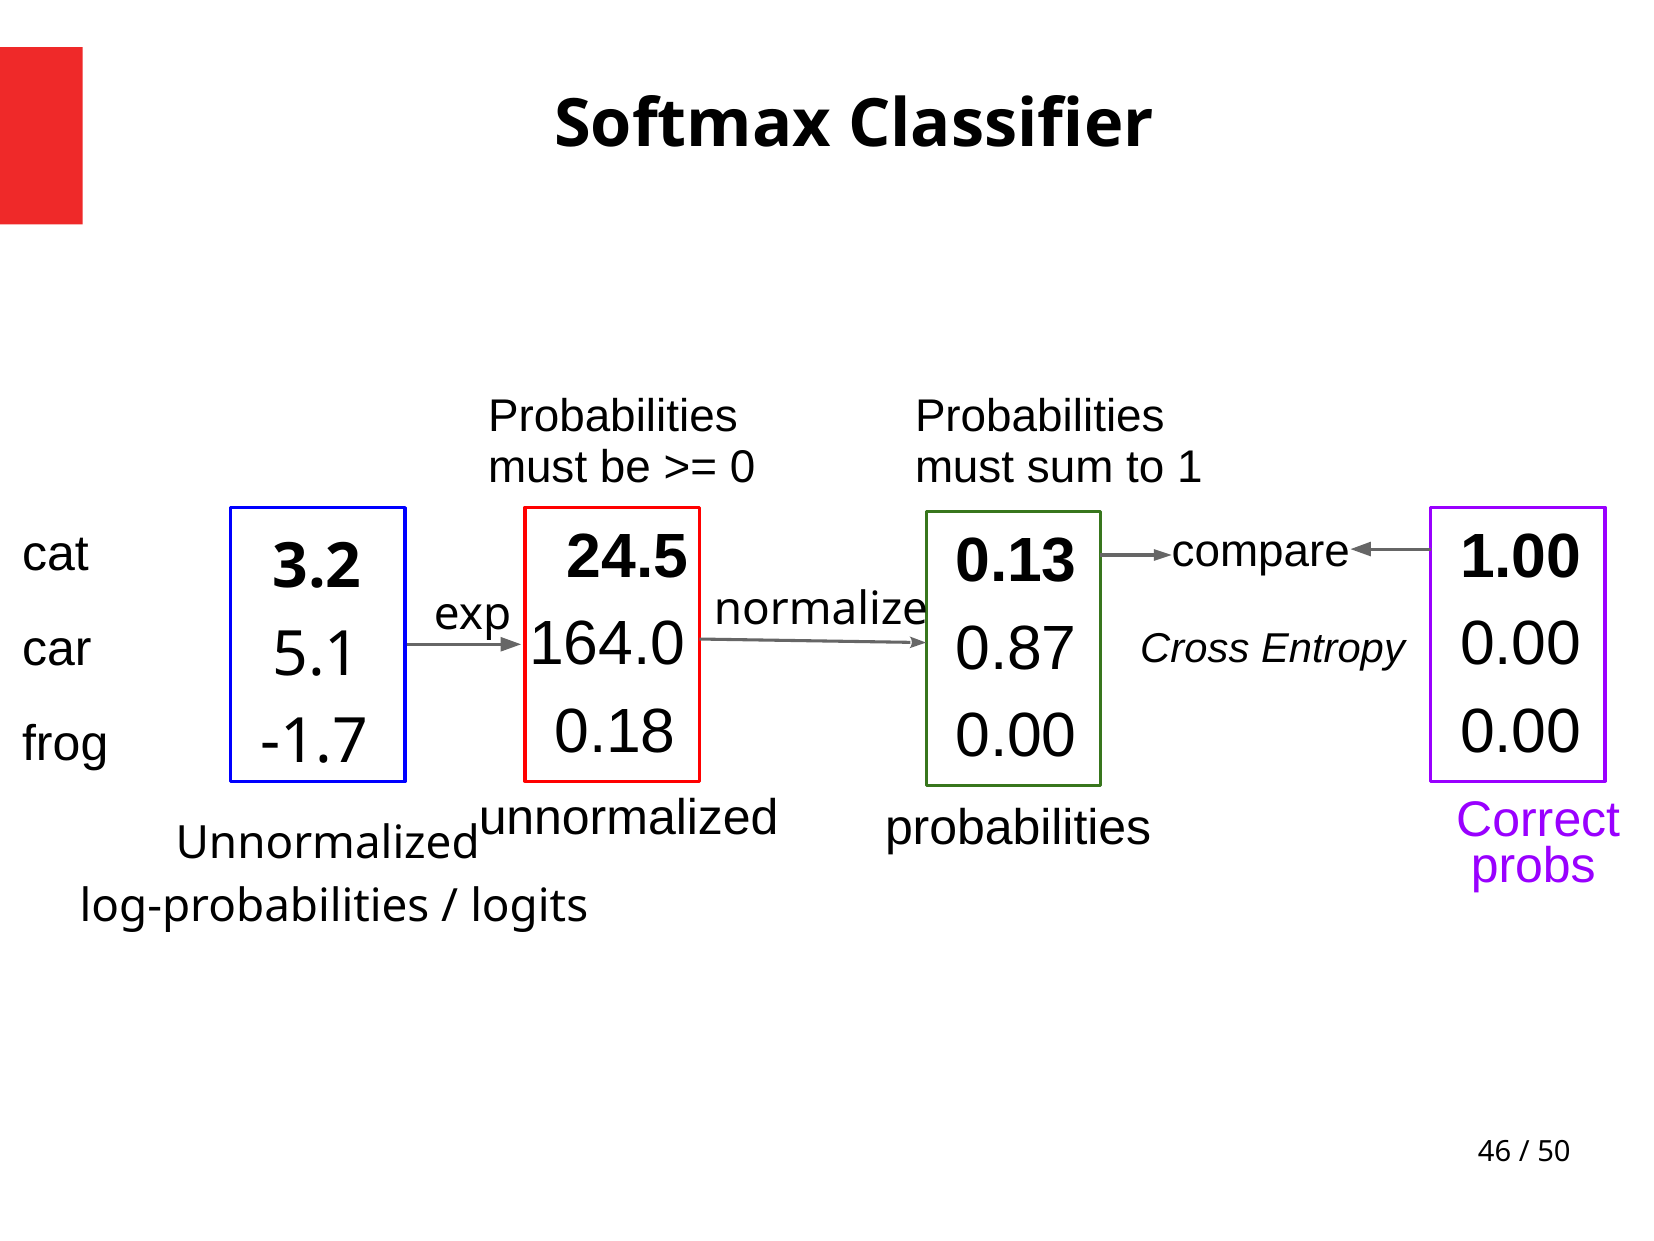

Softmax Classifier
Probabilities
must be >= 0
Probabilities
must sum to 1
24.5
1.00
3.2
compare
0.13
cat
normalize
exp
0.00
164.0
5.1
0.87
car
Cross Entropy
0.00
0.18
-1.7
0.00
frog
unnormalized
Correct
probabilities
 Unnormalized
log-probabilities / logits
probs
46